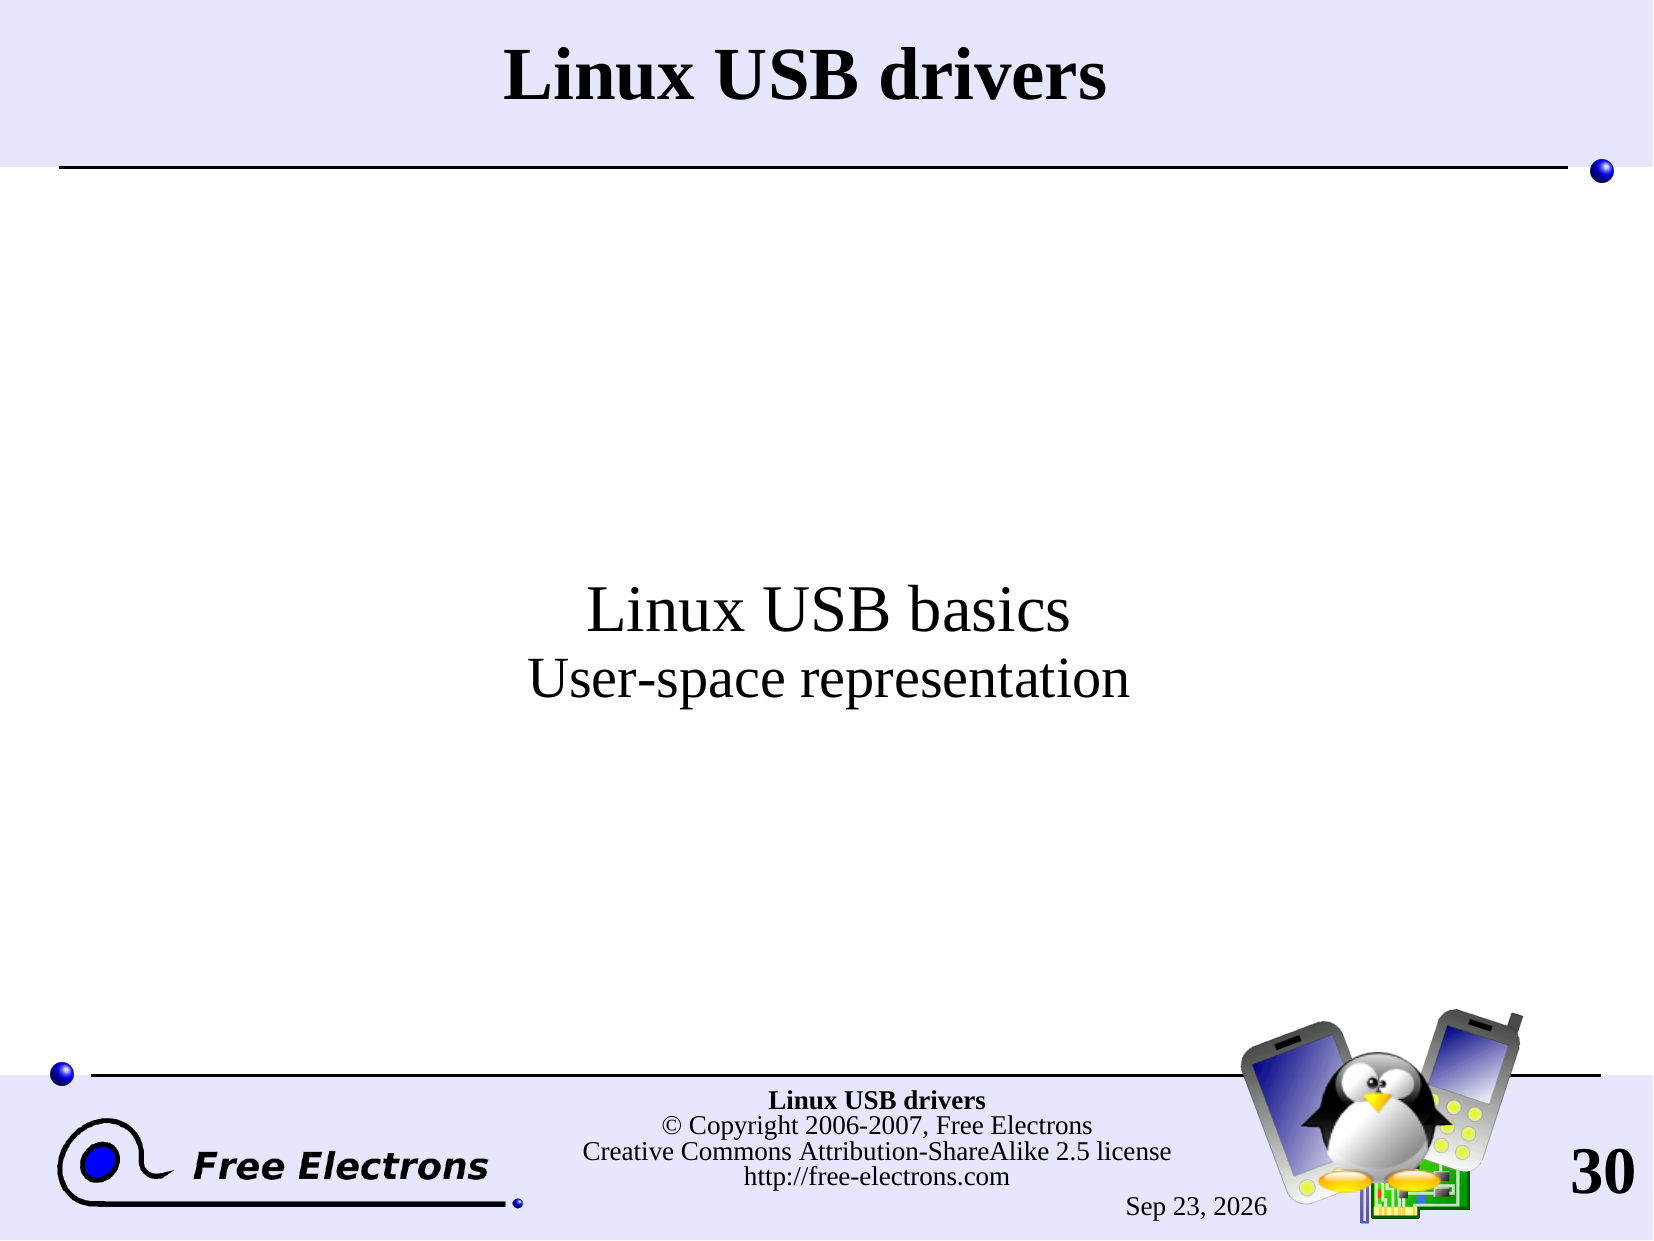

# Linux USB drivers
Linux USB basics
User-space representation